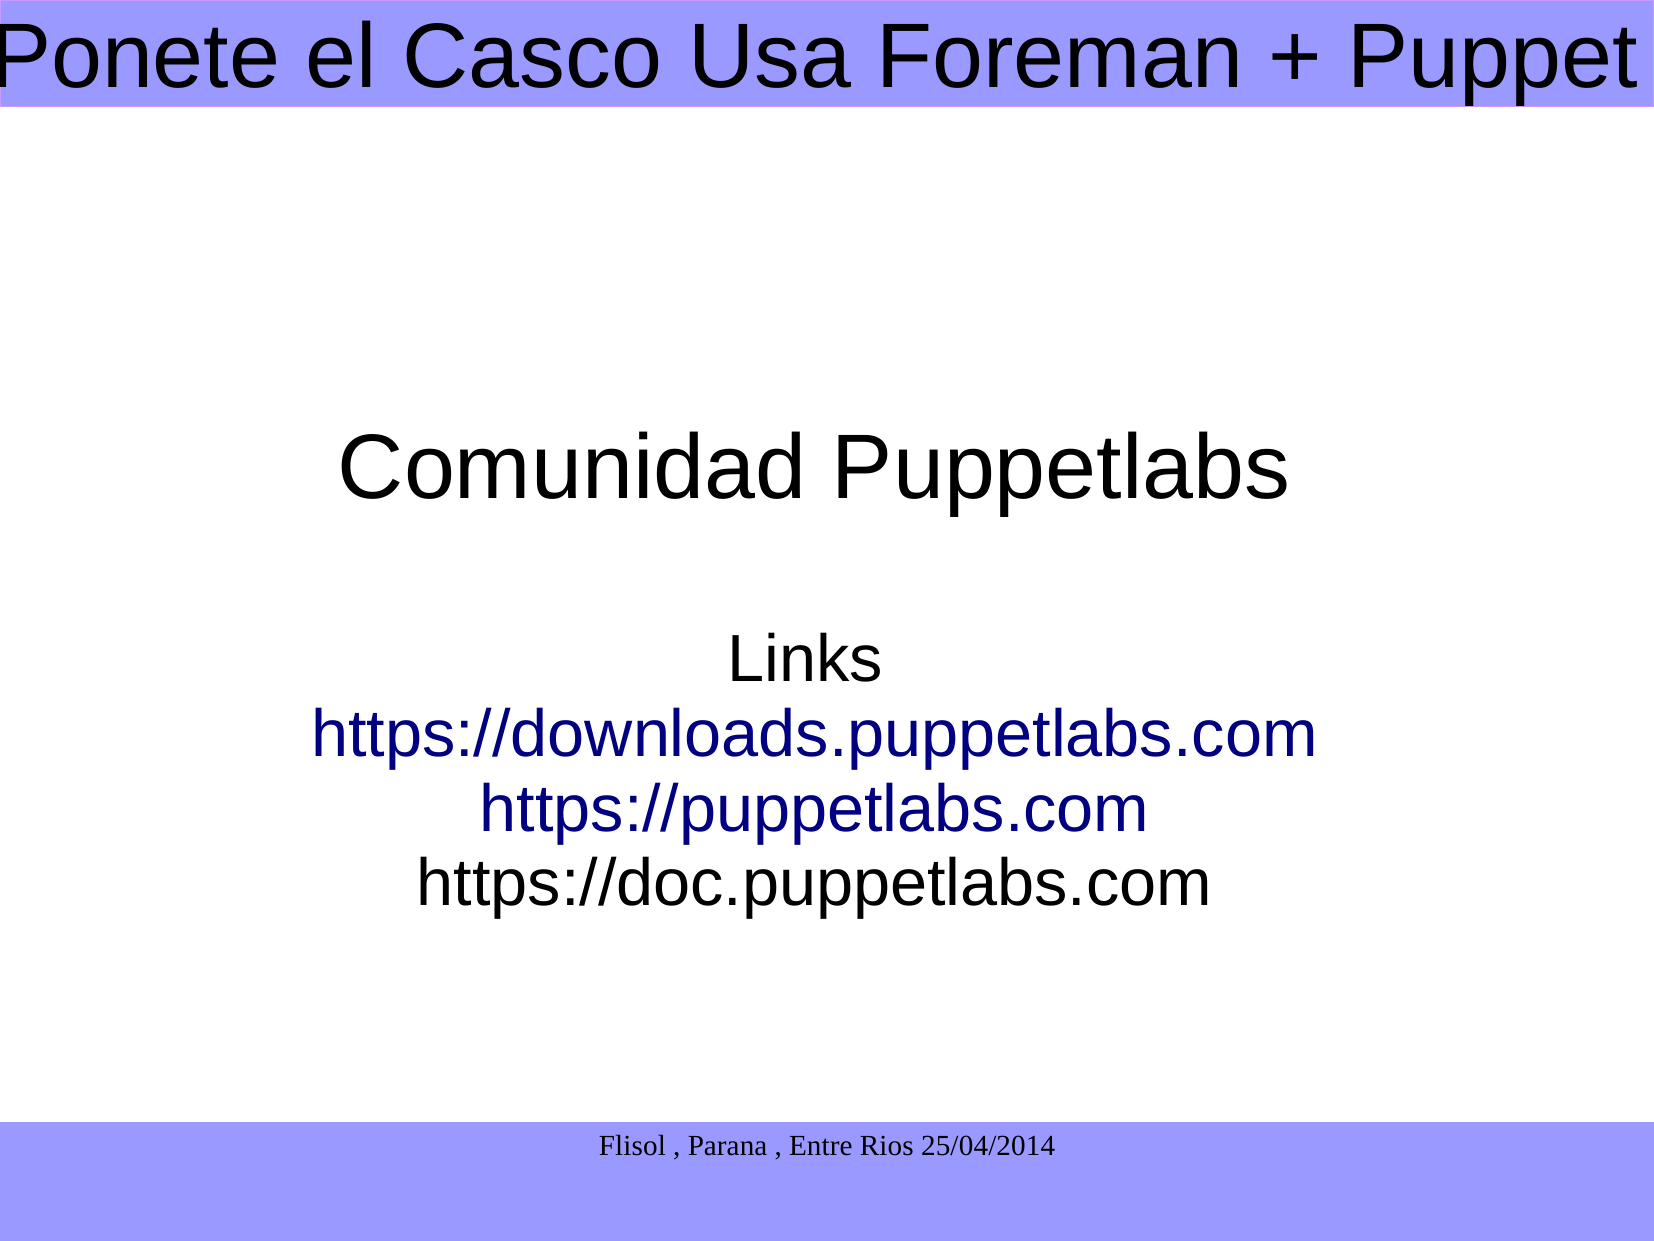

Ponete el Casco Usa Foreman + Puppet
# Comunidad Puppetlabs
Links
https://downloads.puppetlabs.com
https://puppetlabs.com
https://doc.puppetlabs.com